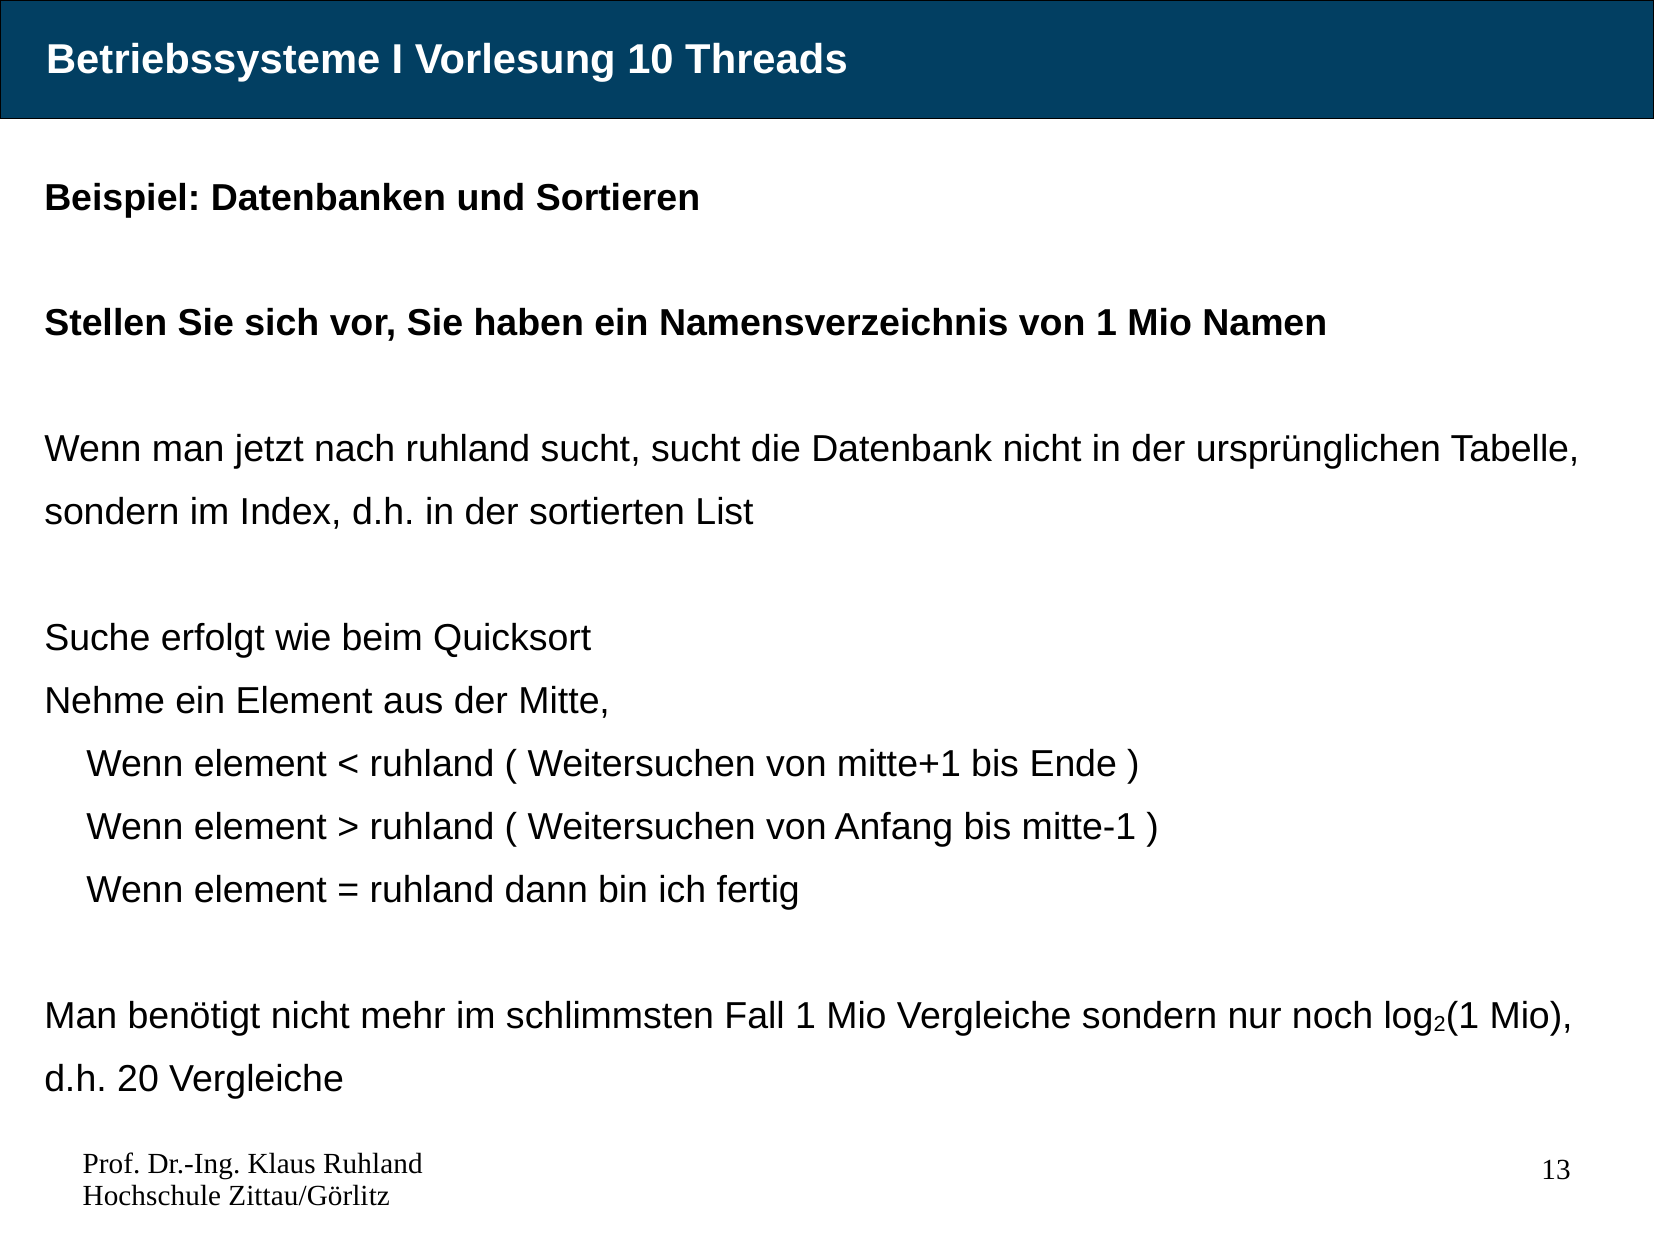

Beispiel: Datenbanken und Sortieren
Stellen Sie sich vor, Sie haben ein Namensverzeichnis von 1 Mio Namen
Wenn man jetzt nach ruhland sucht, sucht die Datenbank nicht in der ursprünglichen Tabelle, sondern im Index, d.h. in der sortierten List
Suche erfolgt wie beim Quicksort
Nehme ein Element aus der Mitte,
 Wenn element < ruhland ( Weitersuchen von mitte+1 bis Ende )
 Wenn element > ruhland ( Weitersuchen von Anfang bis mitte-1 )
 Wenn element = ruhland dann bin ich fertig
Man benötigt nicht mehr im schlimmsten Fall 1 Mio Vergleiche sondern nur noch log2(1 Mio), d.h. 20 Vergleiche
13